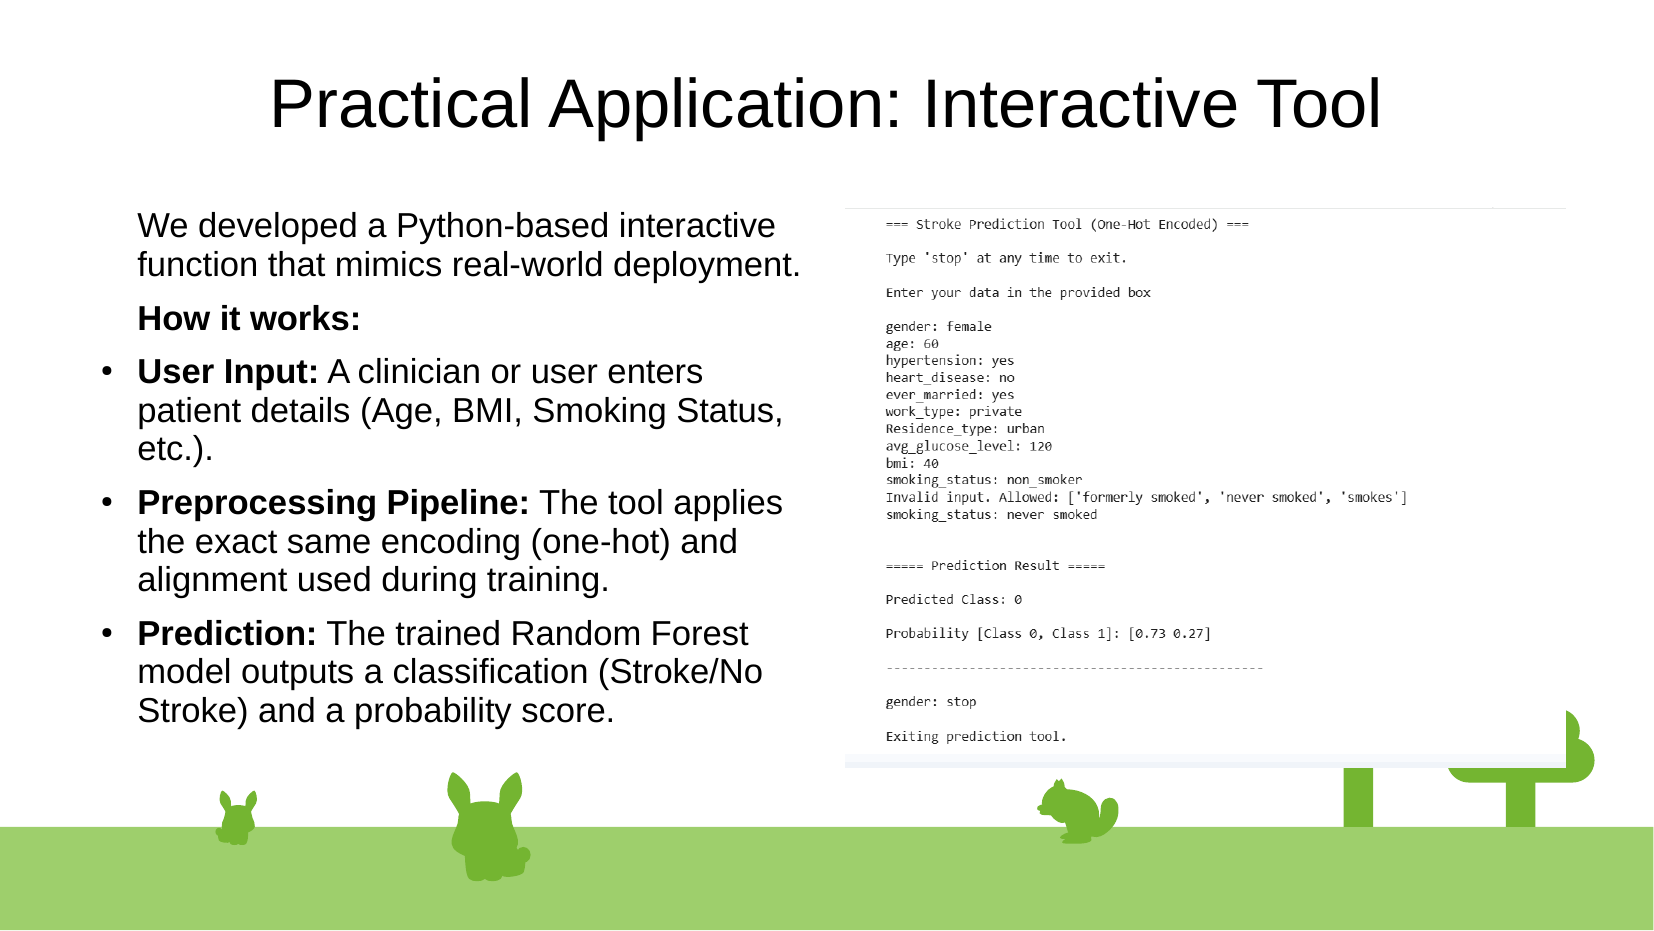

# Practical Application: Interactive Tool
We developed a Python-based interactive function that mimics real-world deployment.
How it works:
User Input: A clinician or user enters patient details (Age, BMI, Smoking Status, etc.).
Preprocessing Pipeline: The tool applies the exact same encoding (one-hot) and alignment used during training.
Prediction: The trained Random Forest model outputs a classification (Stroke/No Stroke) and a probability score.